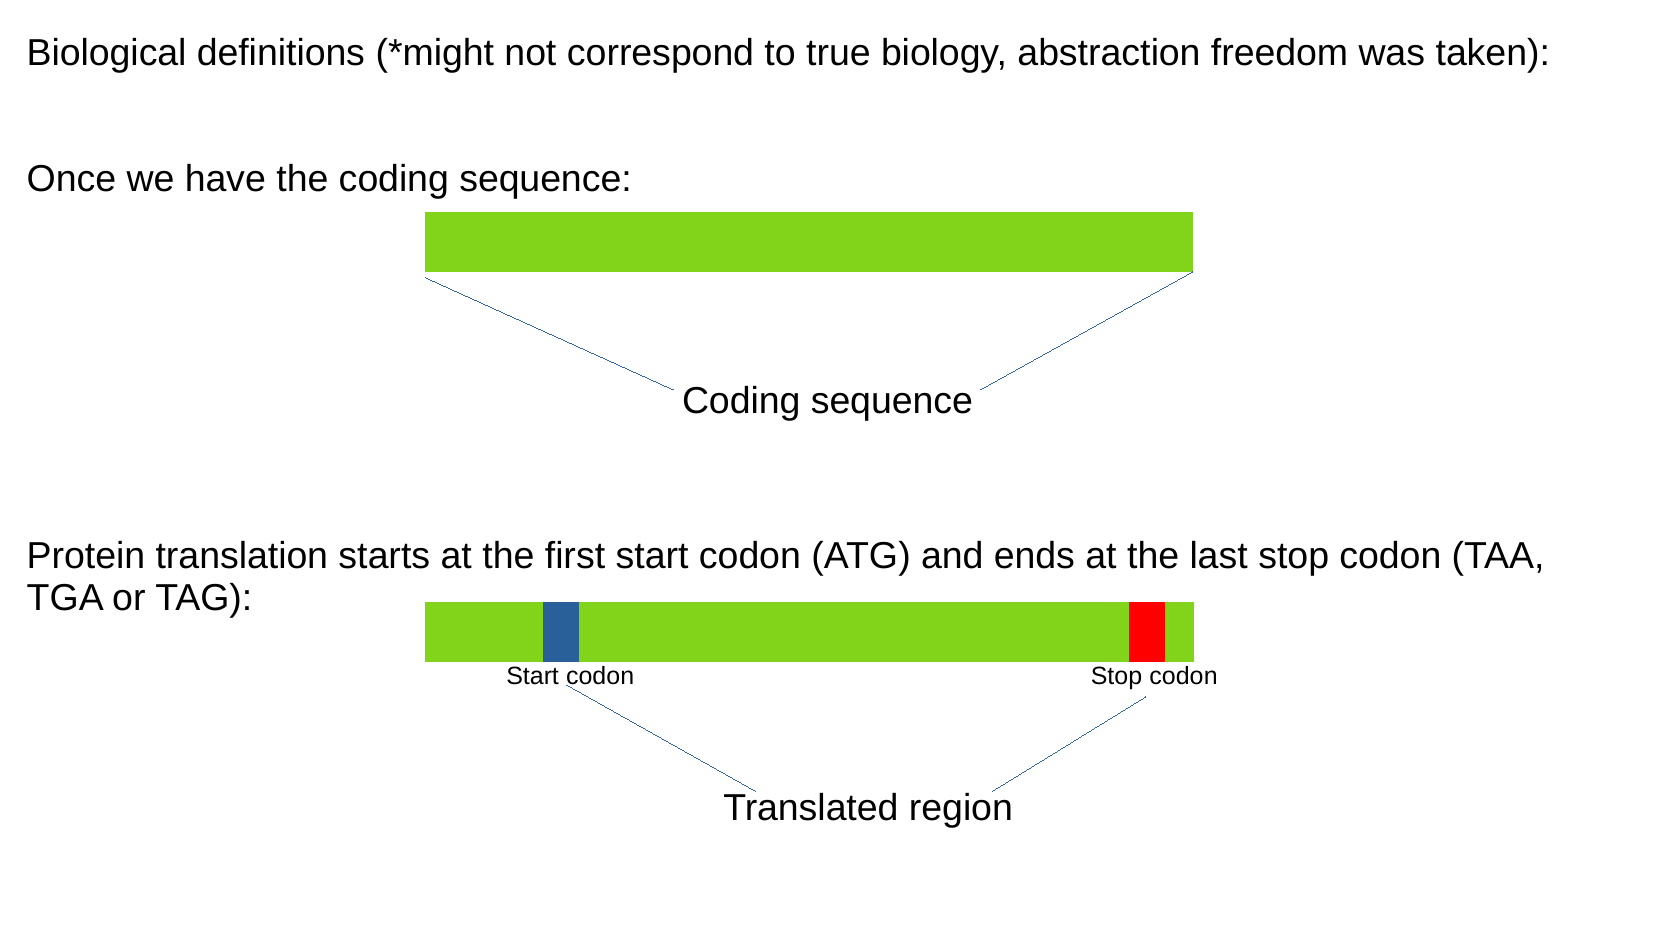

Biological definitions (*might not correspond to true biology, abstraction freedom was taken):
Once we have the coding sequence:
Protein translation starts at the first start codon (ATG) and ends at the last stop codon (TAA, TGA or TAG):
Coding sequence
Stop codon
Start codon
Translated region